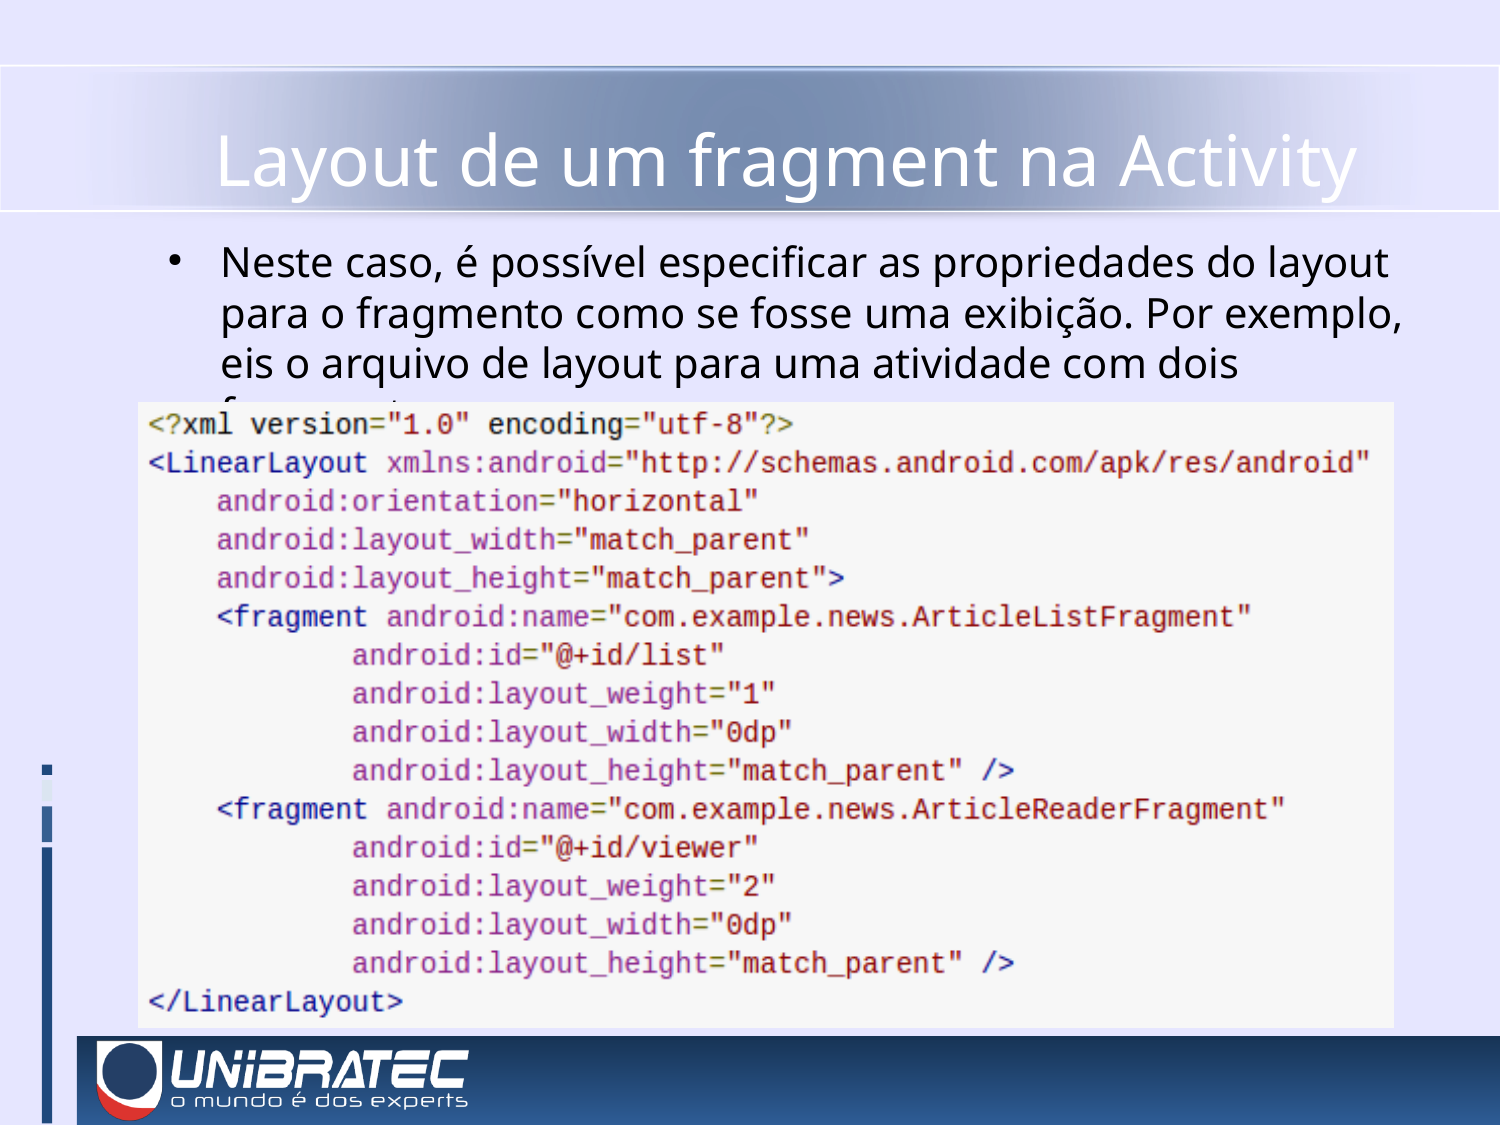

# Layout de um fragment na Activity
Neste caso, é possível especificar as propriedades do layout para o fragmento como se fosse uma exibição. Por exemplo, eis o arquivo de layout para uma atividade com dois fragmentos: